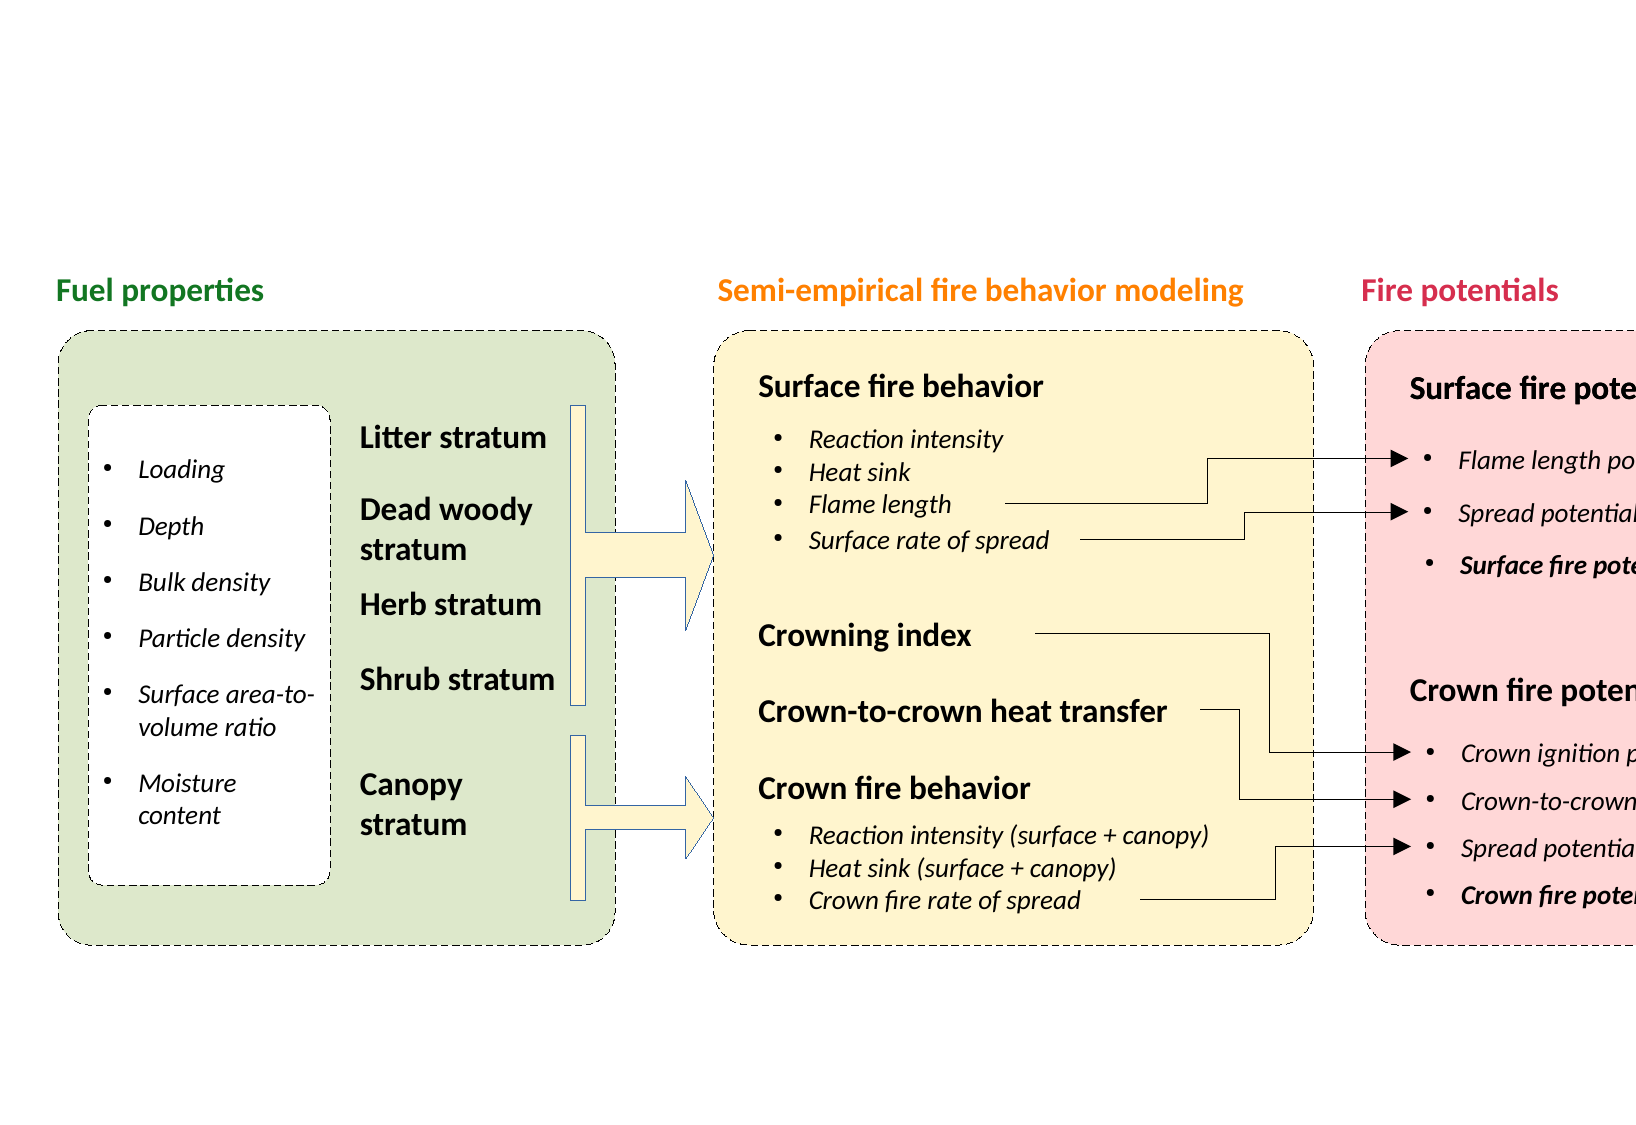

Fuel properties
Semi-empirical fire behavior modeling
Fire potentials
Surface fire behavior
Surface fire potentials
Surface fire potentials
Litter stratum
Reaction intensity
Heat sink
Flame length potential
Loading
Depth
Bulk density
Particle density
Surface area-to-volume ratio
Moisture content
Flame length
Dead woody stratum
Spread potential
Surface rate of spread
Surface fire potential
Herb stratum
Crowning index
Shrub stratum
Crown fire potentials
Crown-to-crown heat transfer
Crown ignition potential
Canopy stratum
Crown fire behavior
Crown-to-crown transmissivity potential
Reaction intensity (surface + canopy)
Heat sink (surface + canopy)
Spread potential
Crown fire potential
Crown fire rate of spread